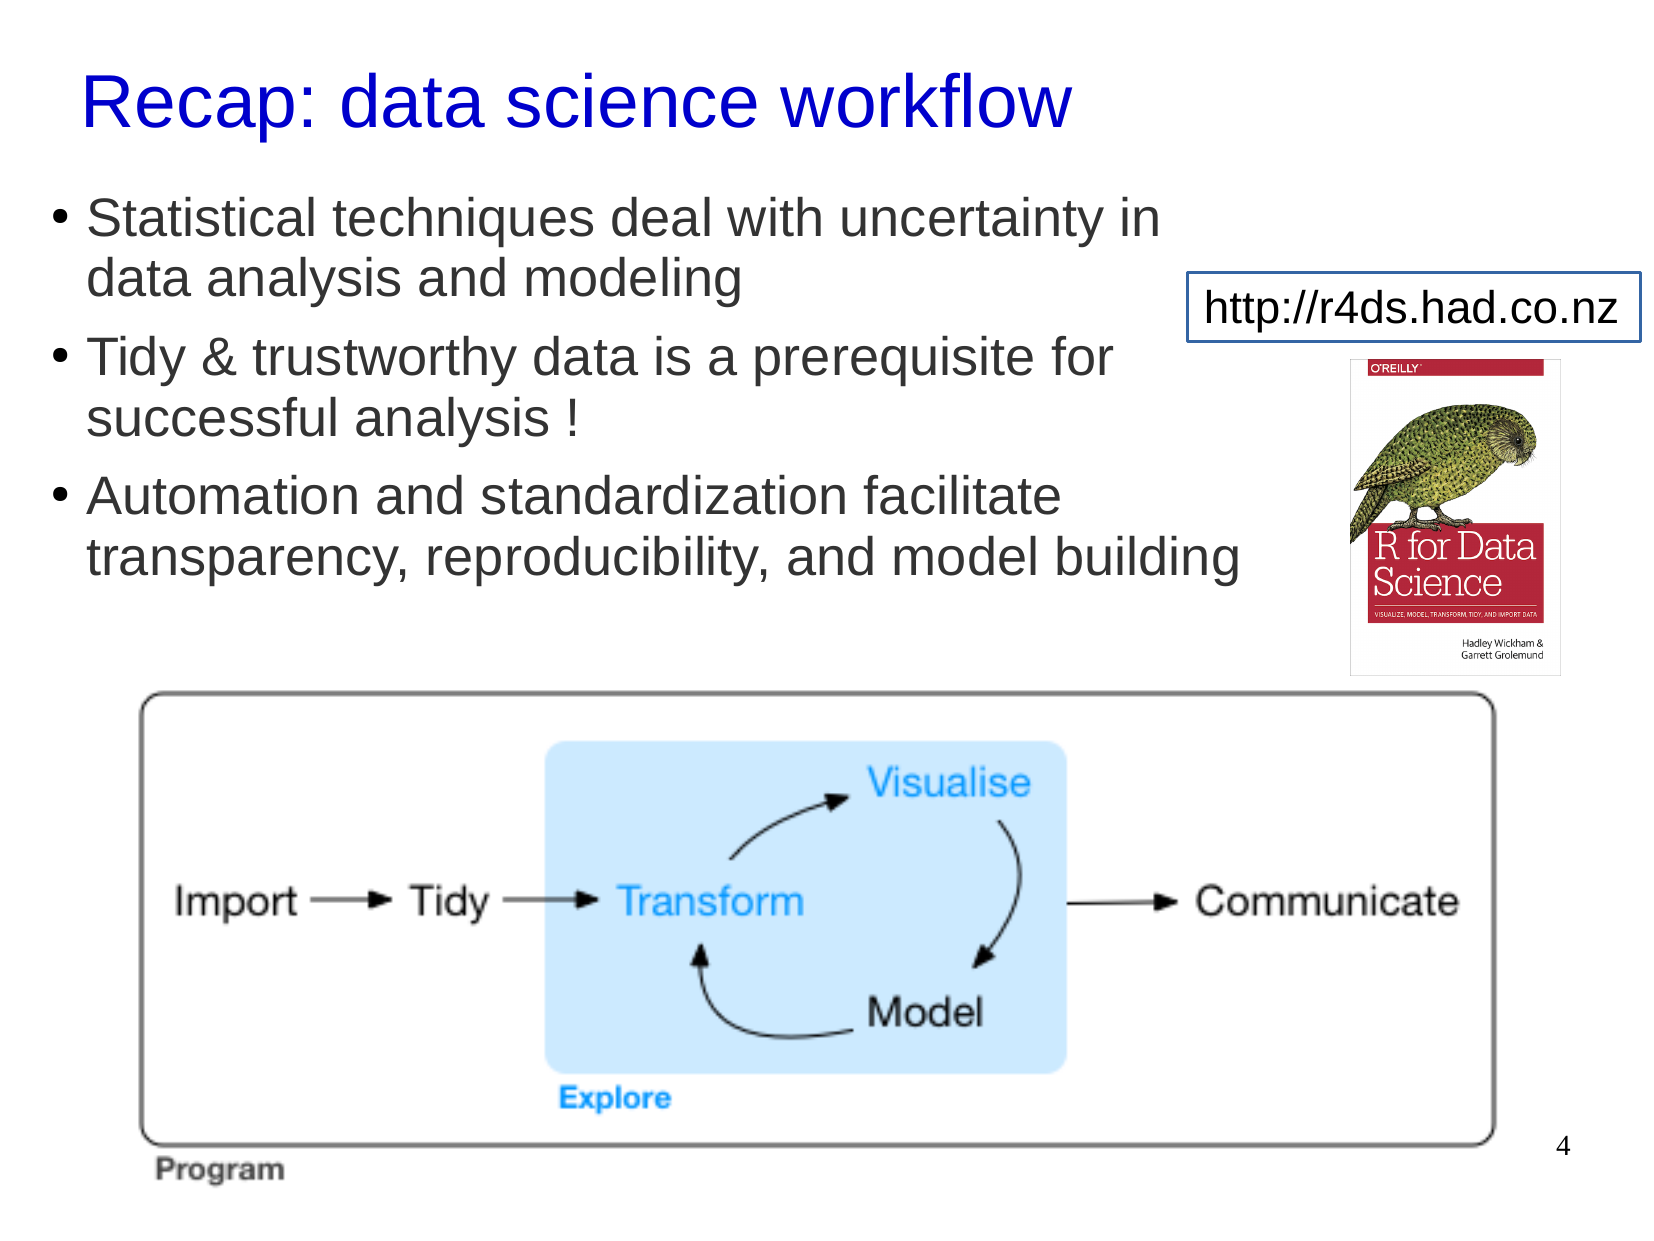

# Recap: data science workflow
Statistical techniques deal with uncertainty in data analysis and modeling
Tidy & trustworthy data is a prerequisite for successful analysis !
Automation and standardization facilitate transparency, reproducibility, and model building
http://r4ds.had.co.nz
4